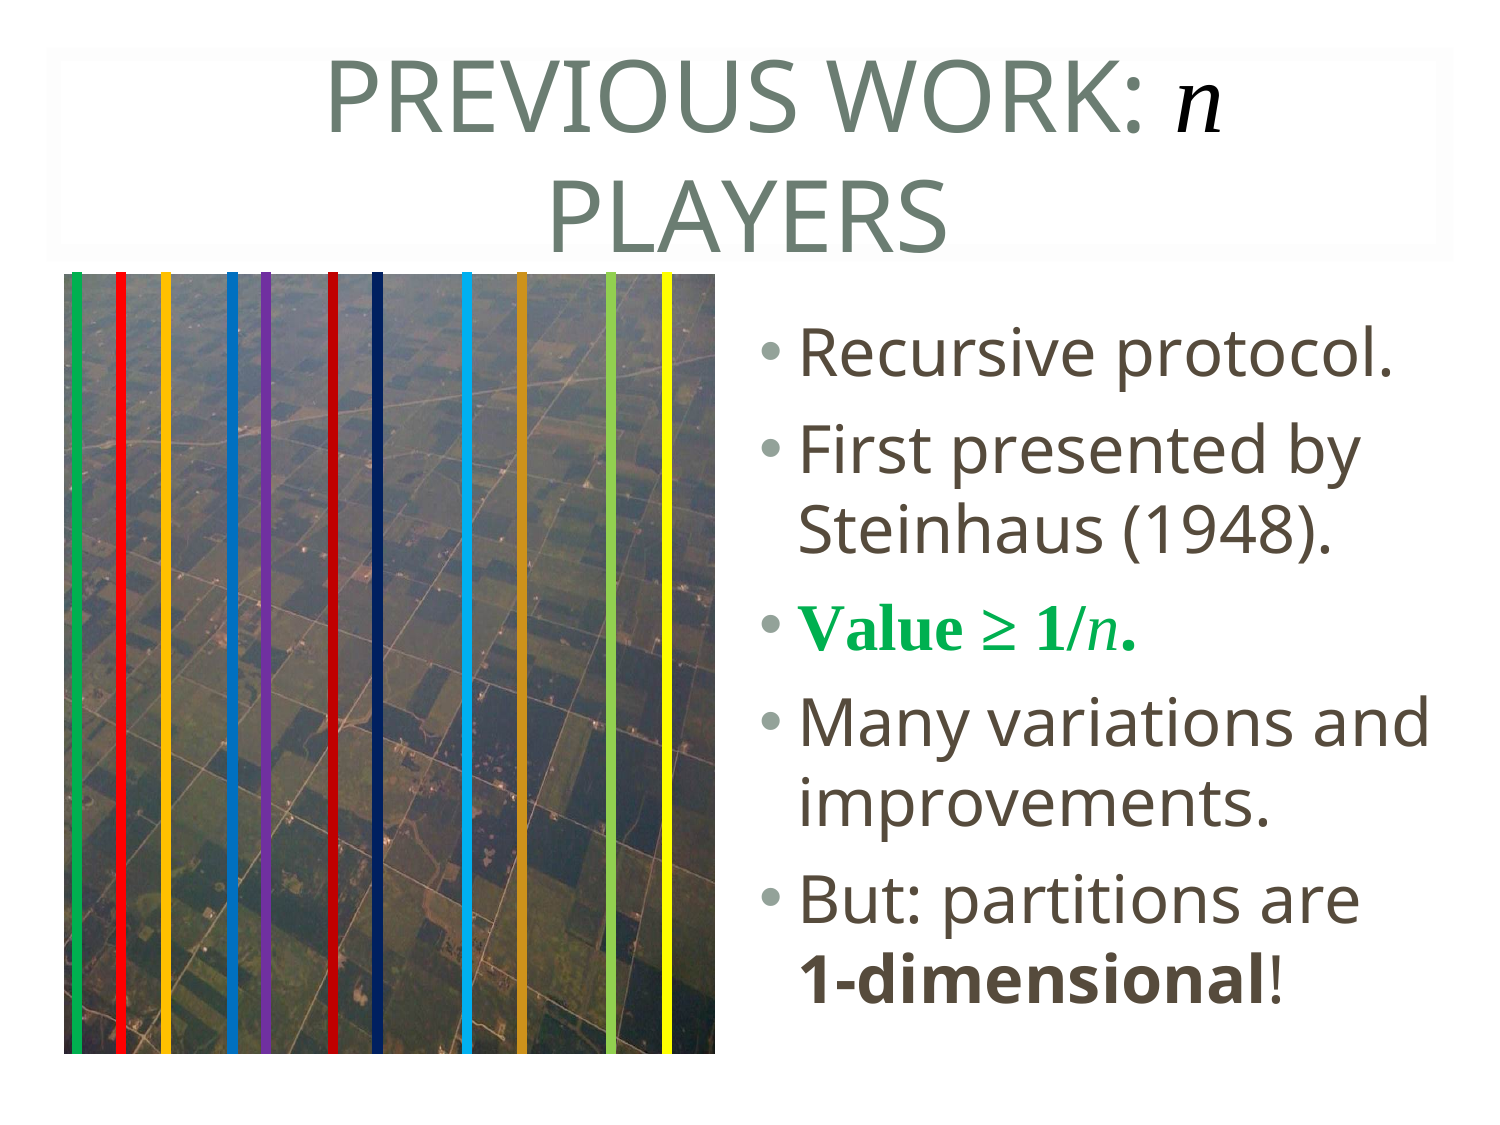

PREVIOUS WORK: n PLAYERS
Recursive protocol.
First presented by Steinhaus (1948).
Value ≥ 1/n.
Many variations and improvements.
But: partitions are
1-dimensional!